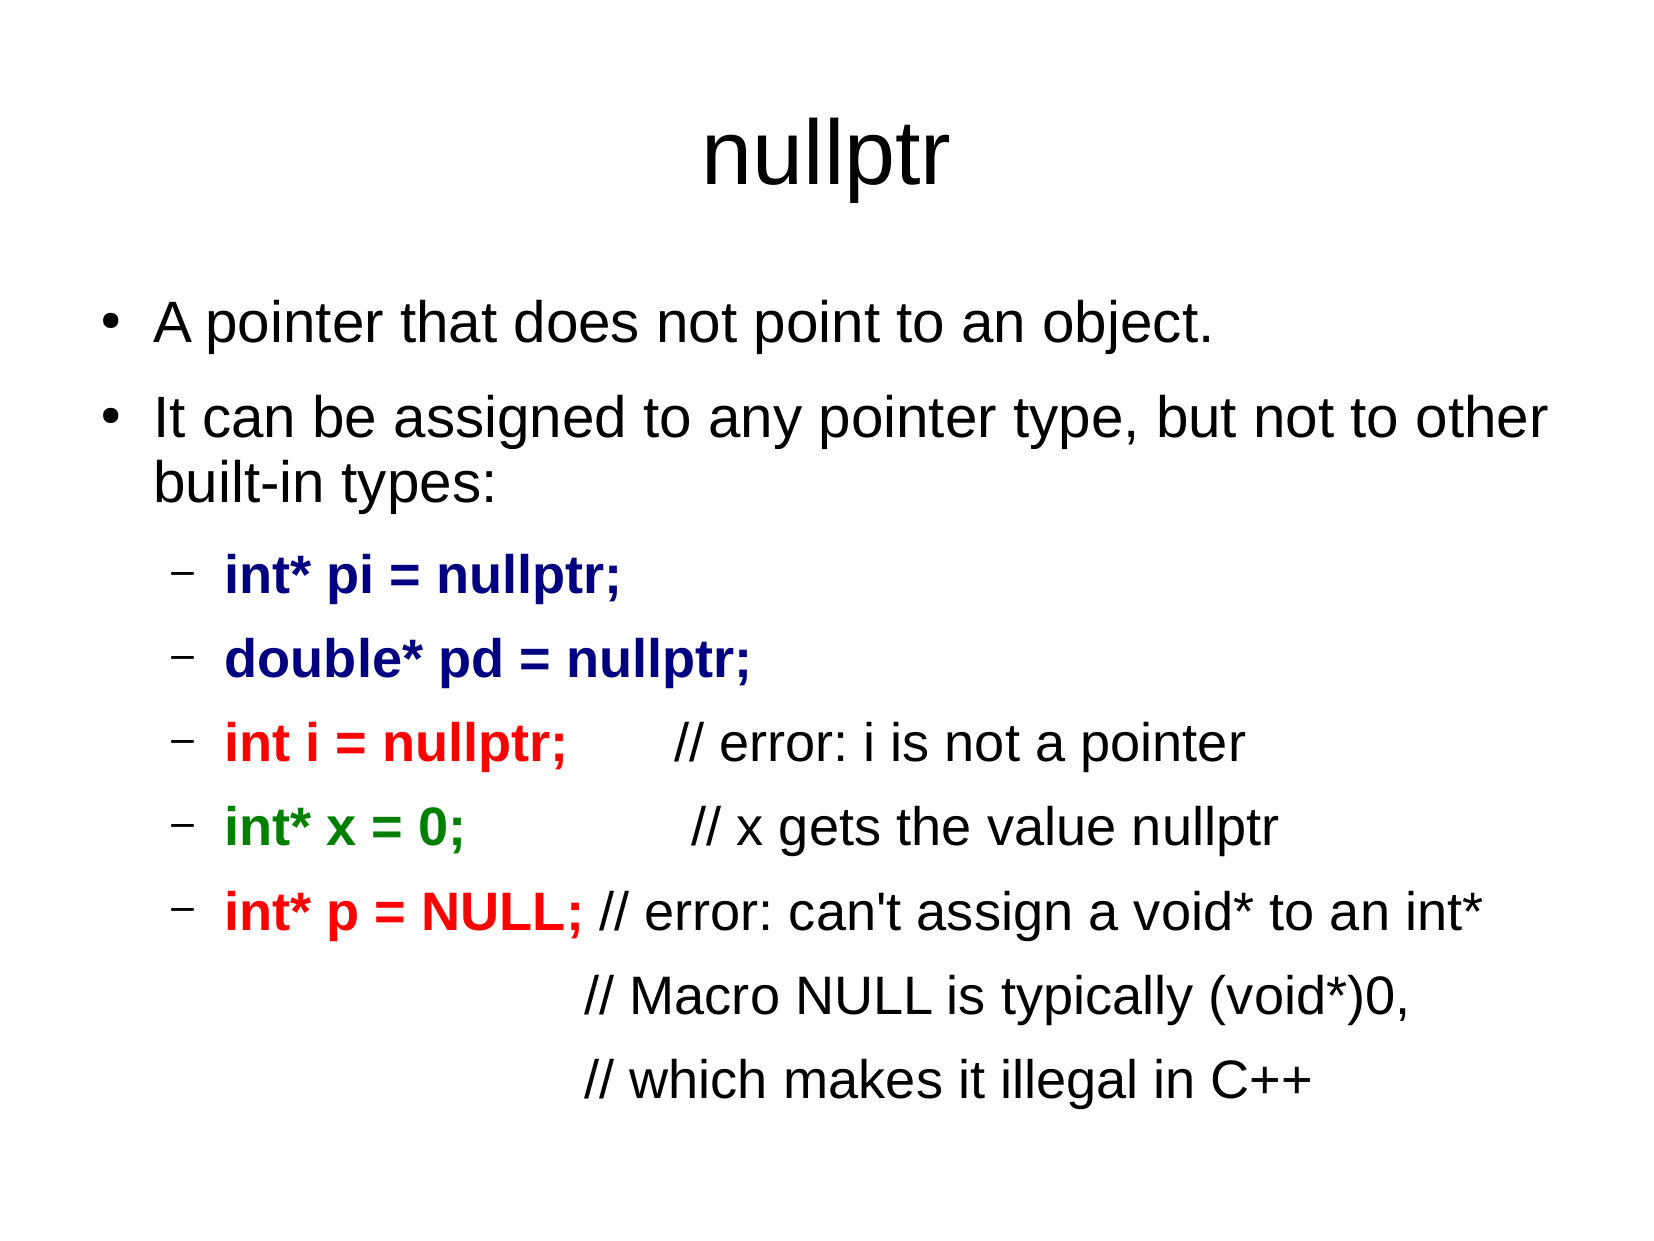

# nullptr
A pointer that does not point to an object.
It can be assigned to any pointer type, but not to other built-in types:
int* pi = nullptr;
double* pd = nullptr;
int i = nullptr; // error: i is not a pointer
int* x = 0; // x gets the value nullptr
int* p = NULL; // error: can't assign a void* to an int*
 // Macro NULL is typically (void*)0,
 // which makes it illegal in C++